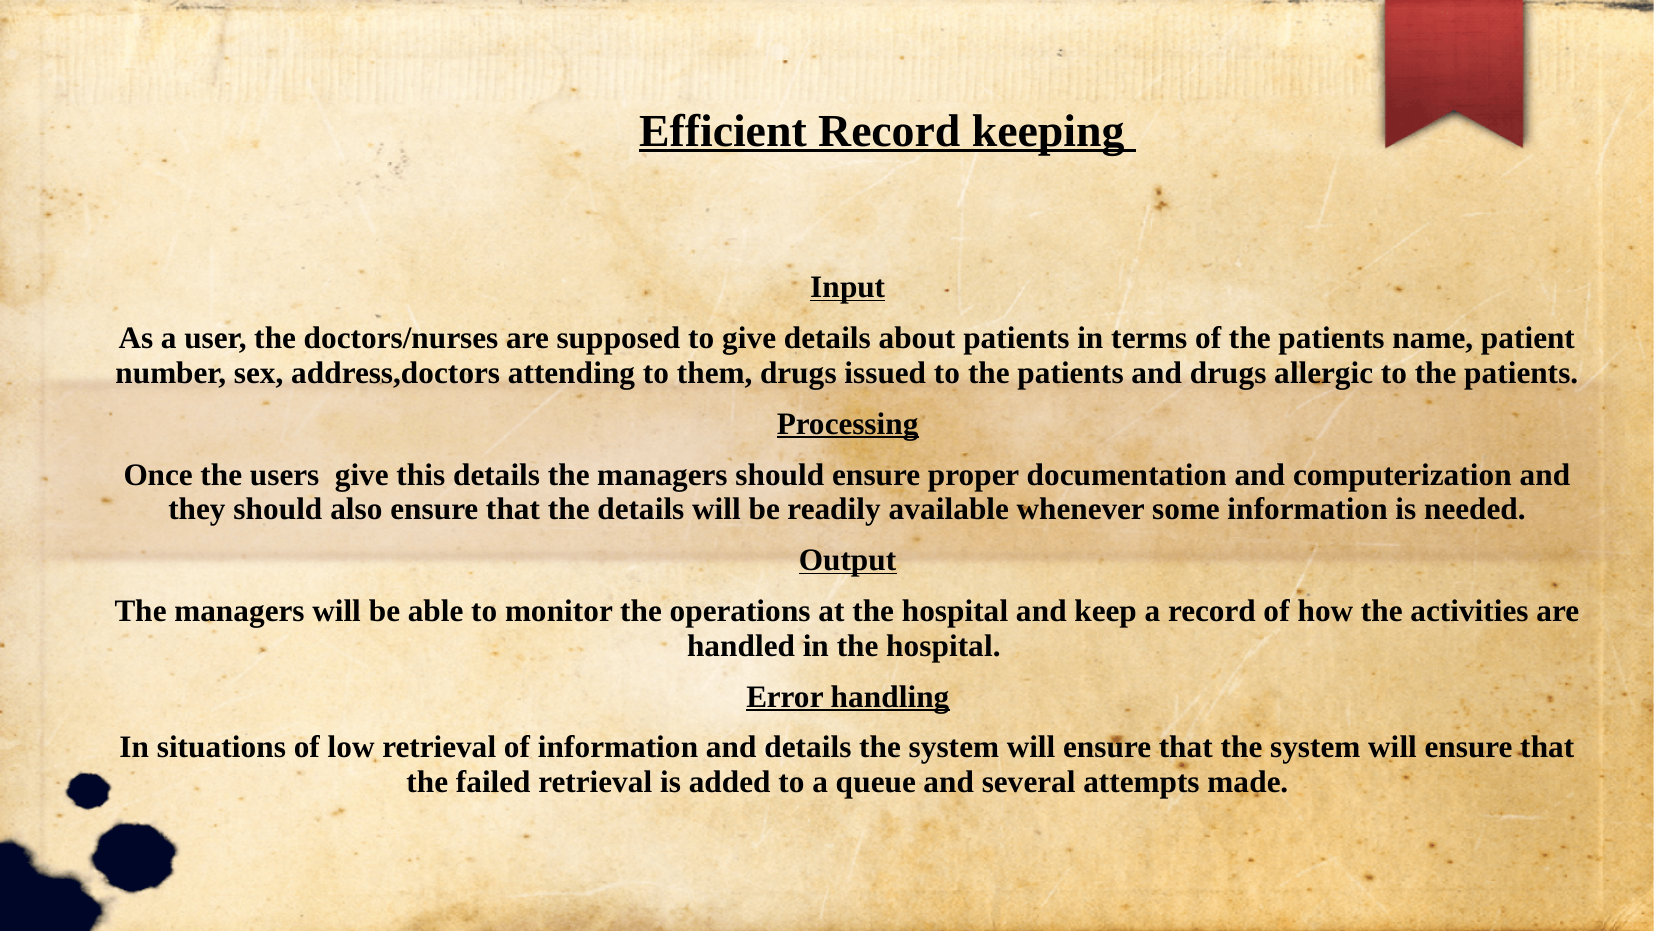

# Efficient Record keeping
Input
As a user, the doctors/nurses are supposed to give details about patients in terms of the patients name, patient number, sex, address,doctors attending to them, drugs issued to the patients and drugs allergic to the patients.
Processing
Once the users give this details the managers should ensure proper documentation and computerization and they should also ensure that the details will be readily available whenever some information is needed.
Output
The managers will be able to monitor the operations at the hospital and keep a record of how the activities are handled in the hospital.
Error handling
In situations of low retrieval of information and details the system will ensure that the system will ensure that the failed retrieval is added to a queue and several attempts made.